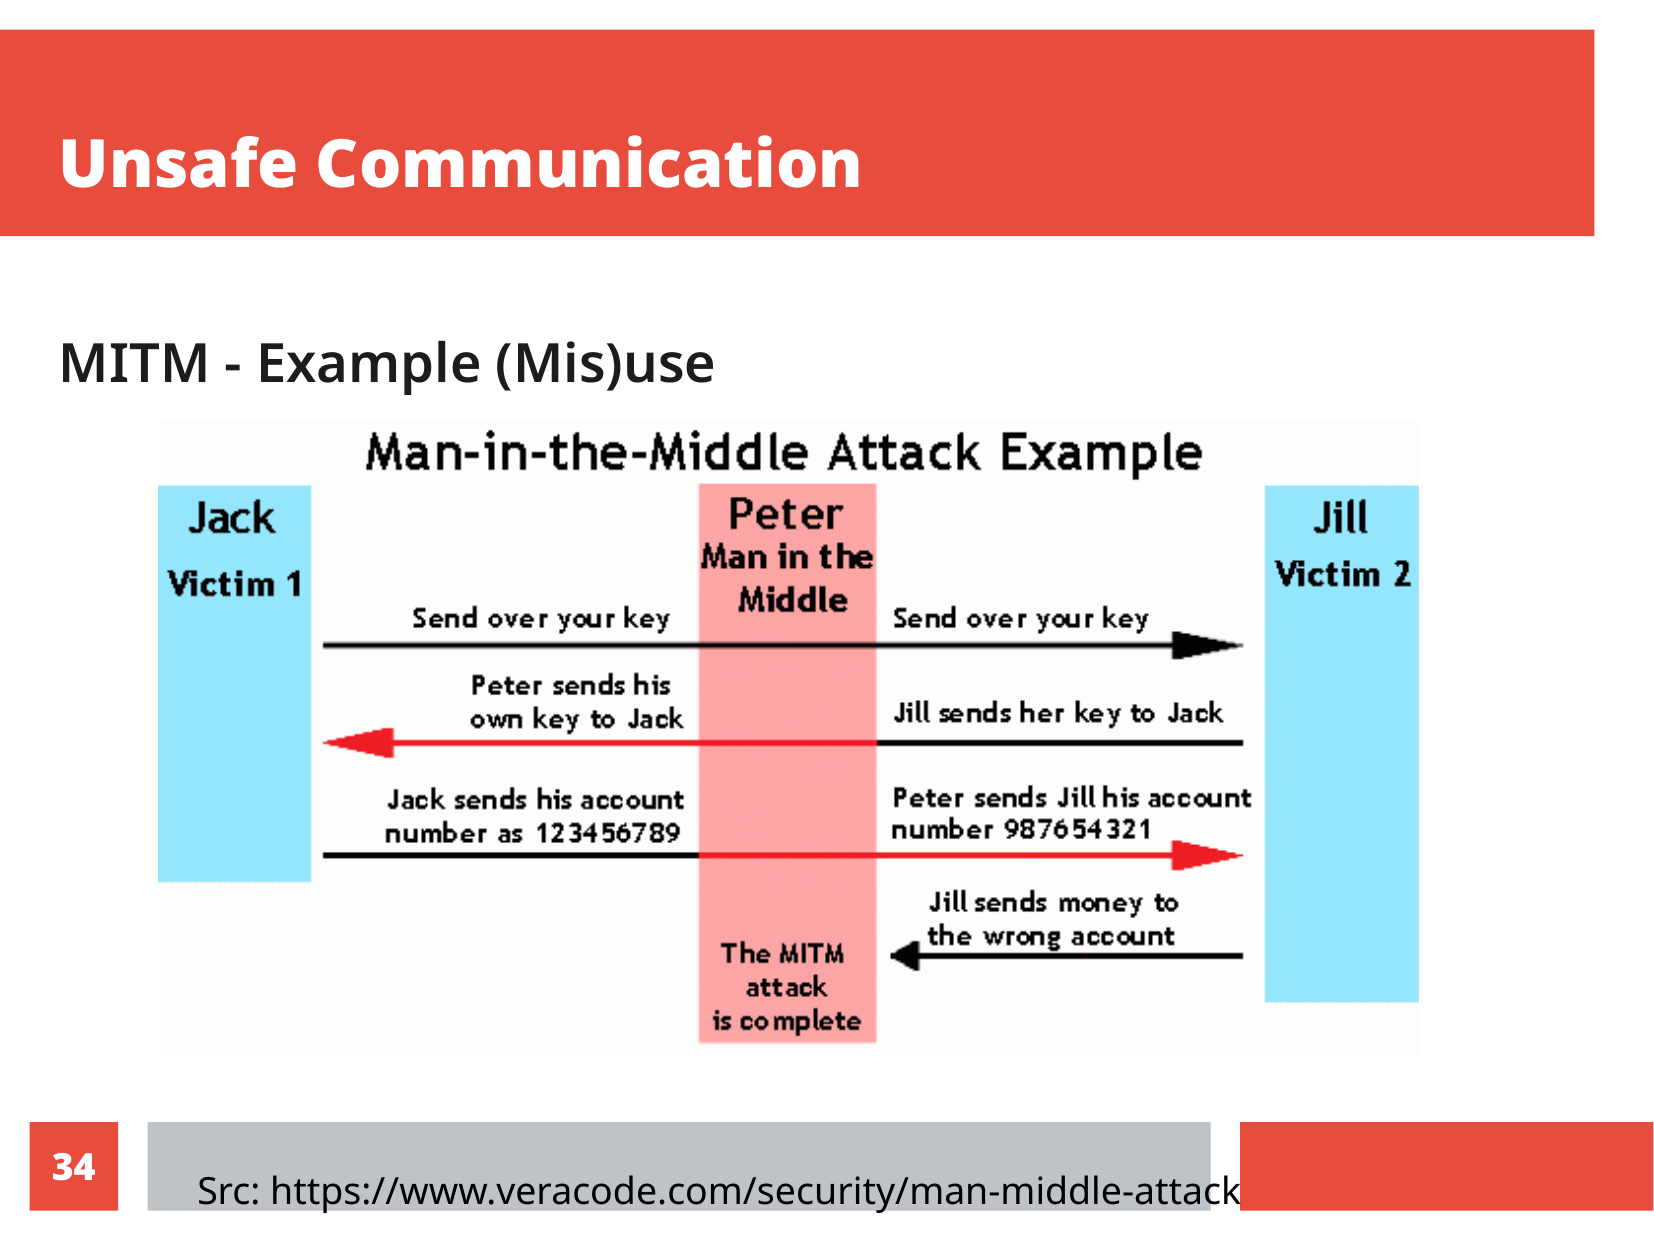

# Unsafe Communication
MITM - Example (Mis)use
34
Src: https://www.veracode.com/security/man-middle-attack